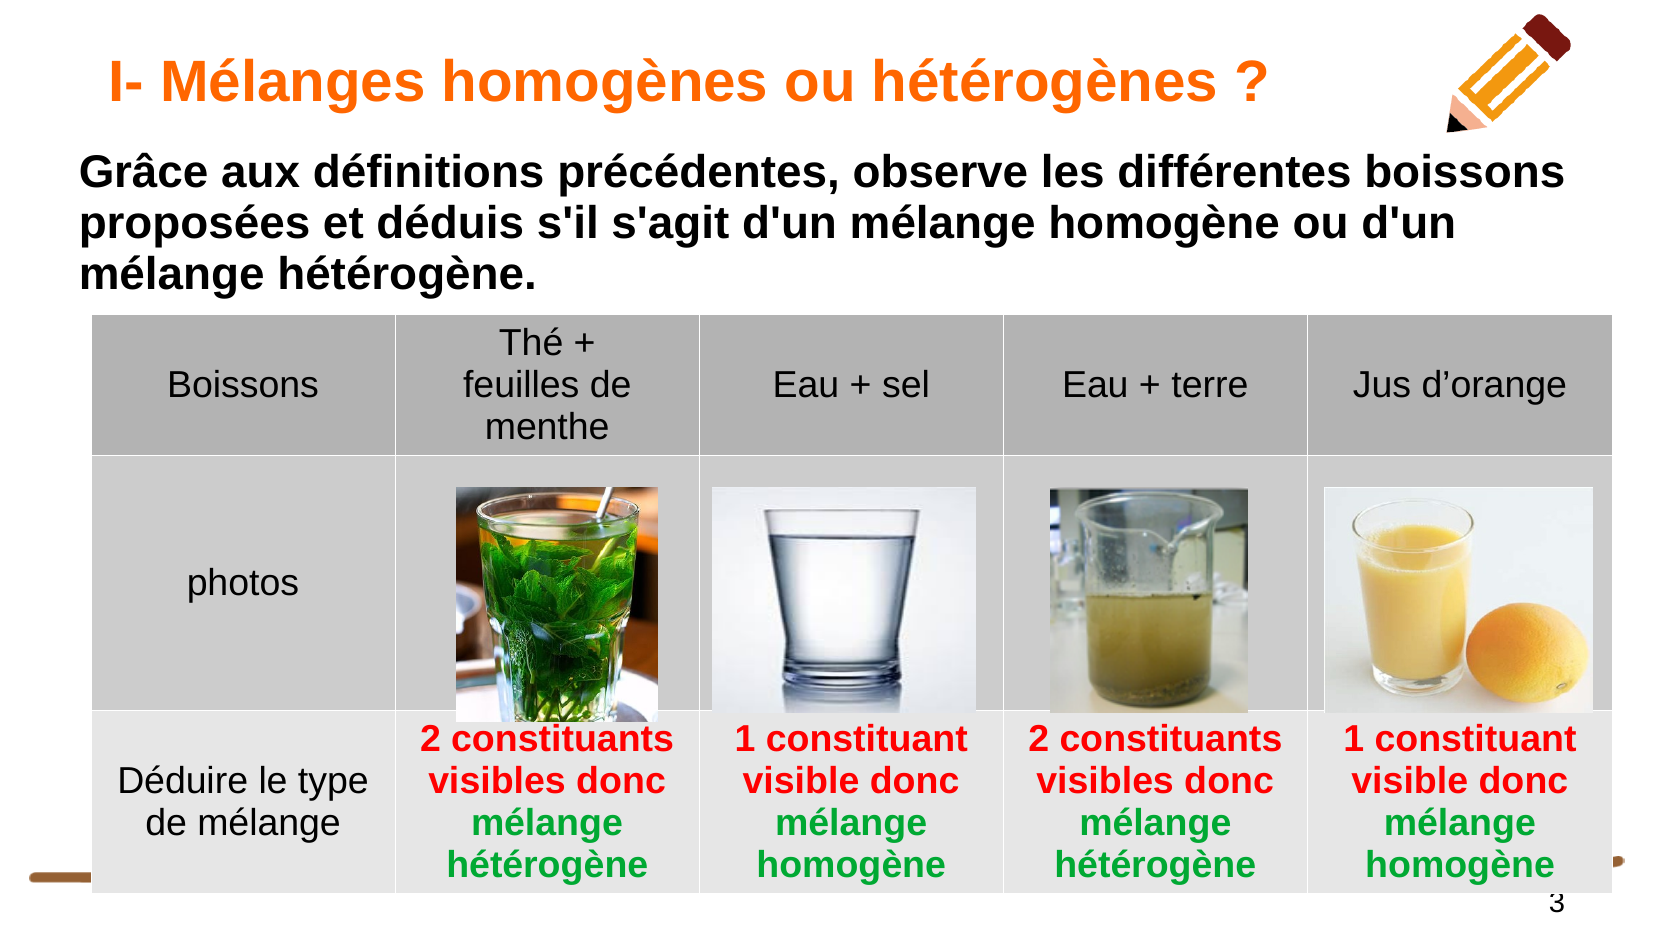

# I- Mélanges homogènes ou hétérogènes ?
Grâce aux définitions précédentes, observe les différentes boissons proposées et déduis s'il s'agit d'un mélange homogène ou d'un mélange hétérogène.
| Boissons | Thé + feuilles de menthe | Eau + sel | Eau + terre | Jus d’orange |
| --- | --- | --- | --- | --- |
| photos | | | | |
| Déduire le type de mélange | 2 constituants visibles donc mélange hétérogène | 1 constituant visible donc mélange homogène | 2 constituants visibles donc mélange hétérogène | 1 constituant visible donc mélange homogène |
3